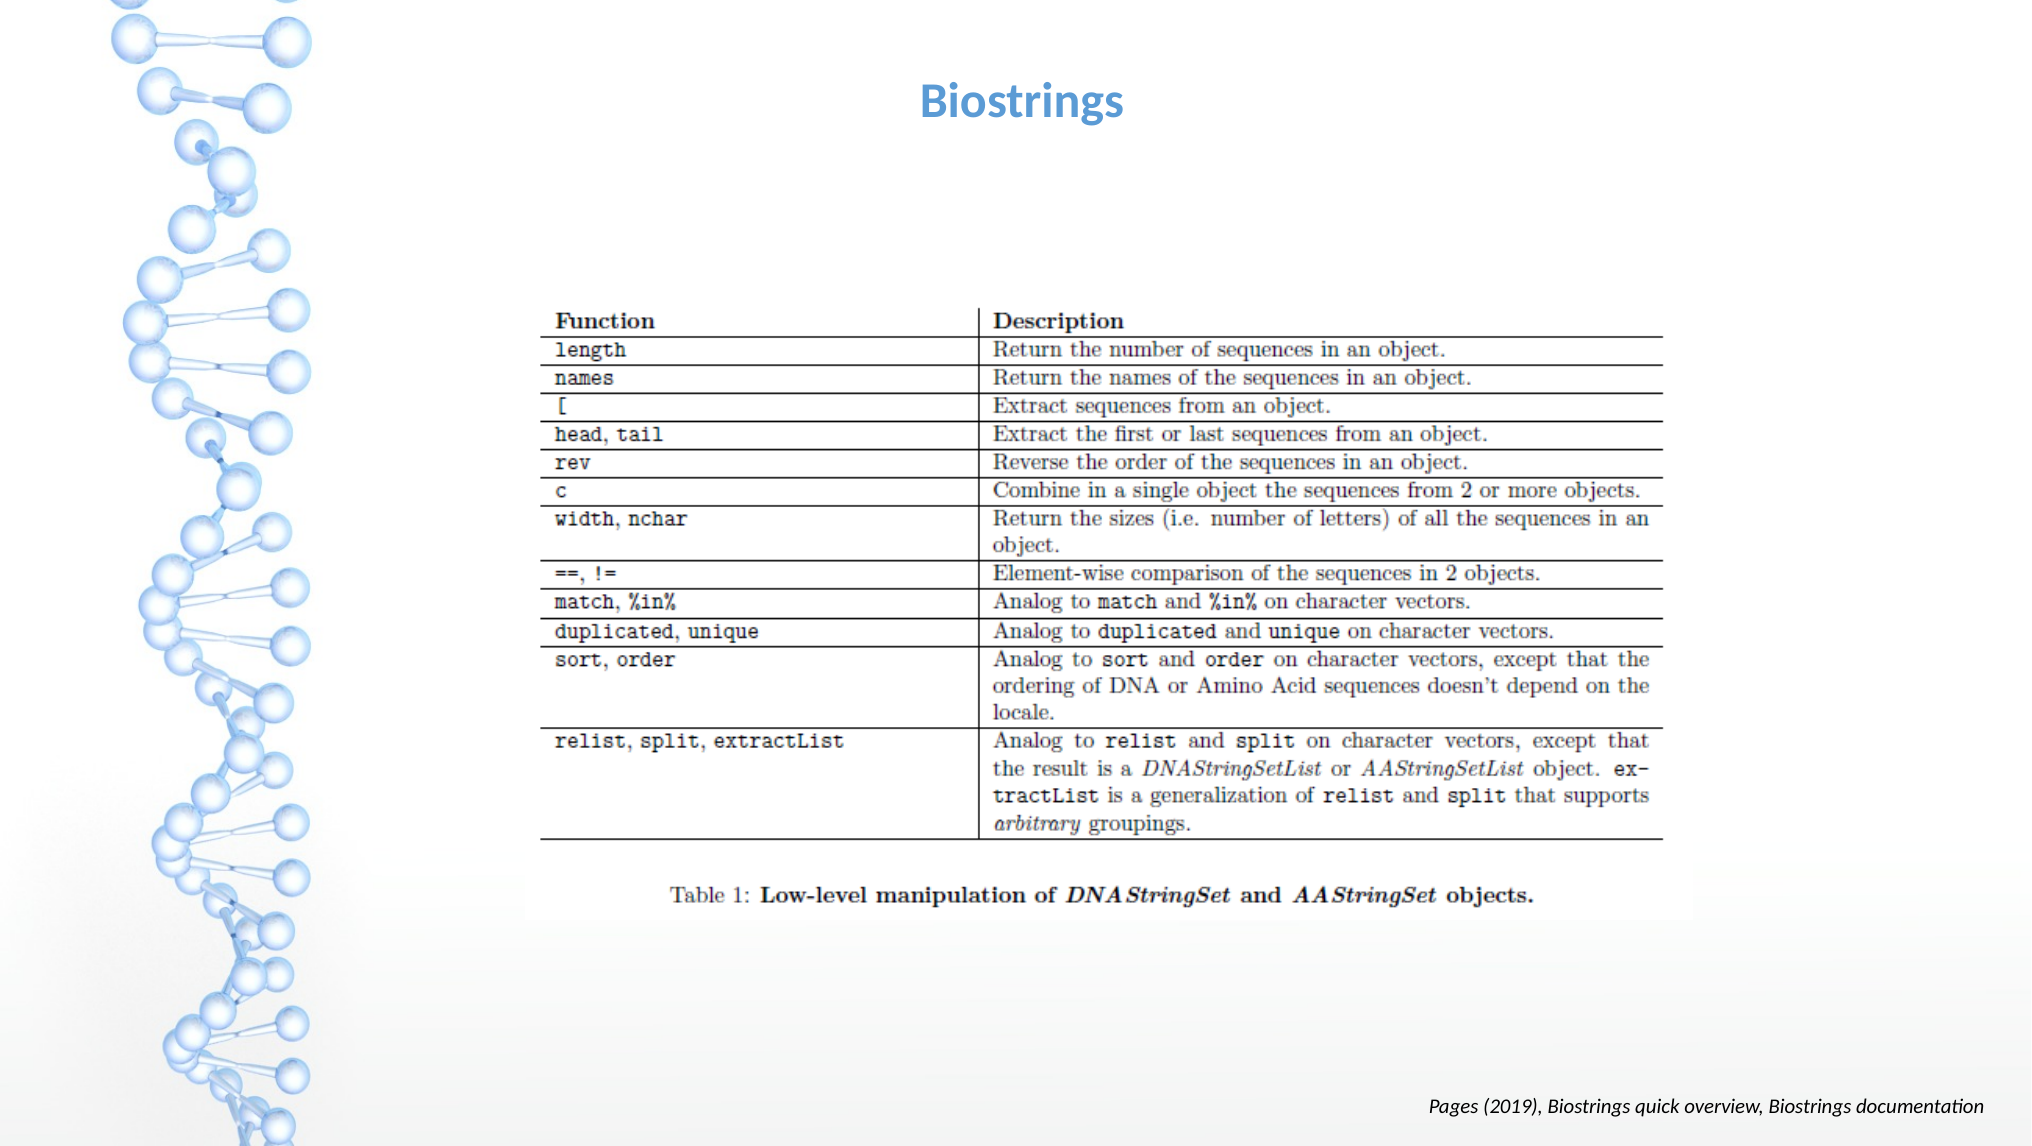

Biostrings
Pages (2019), Biostrings quick overview, Biostrings documentation